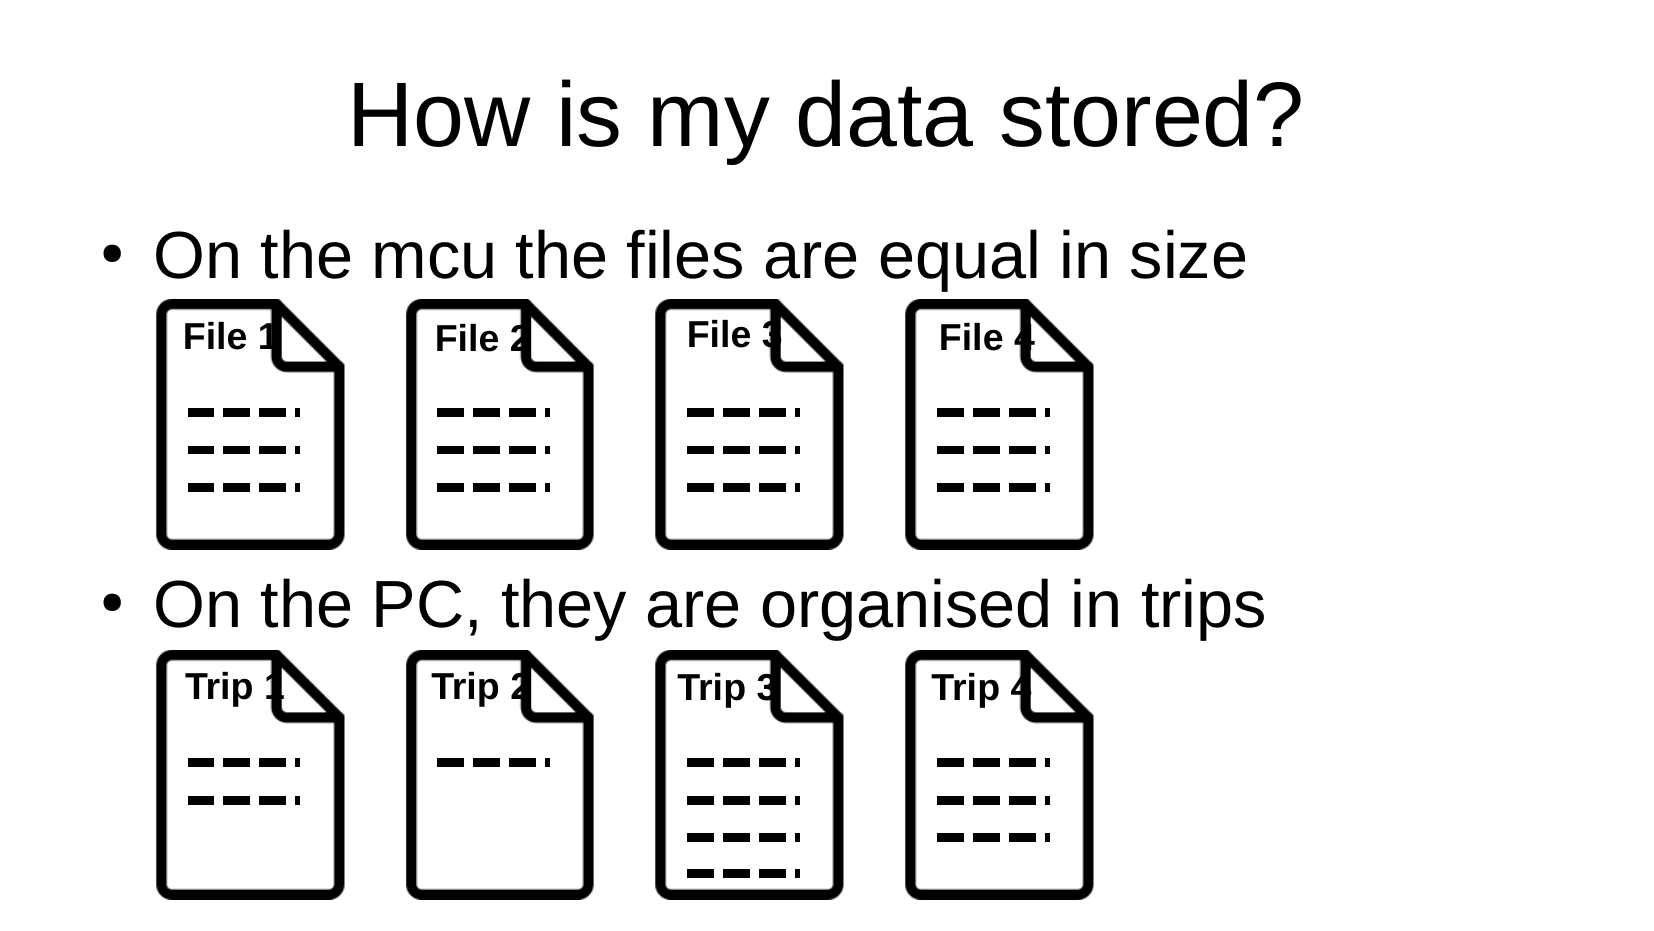

# How is my data stored?
On the mcu the files are equal in size
On the PC, they are organised in trips
File 3
File 1
File 4
File 2
Trip 1
Trip 2
Trip 3
Trip 4